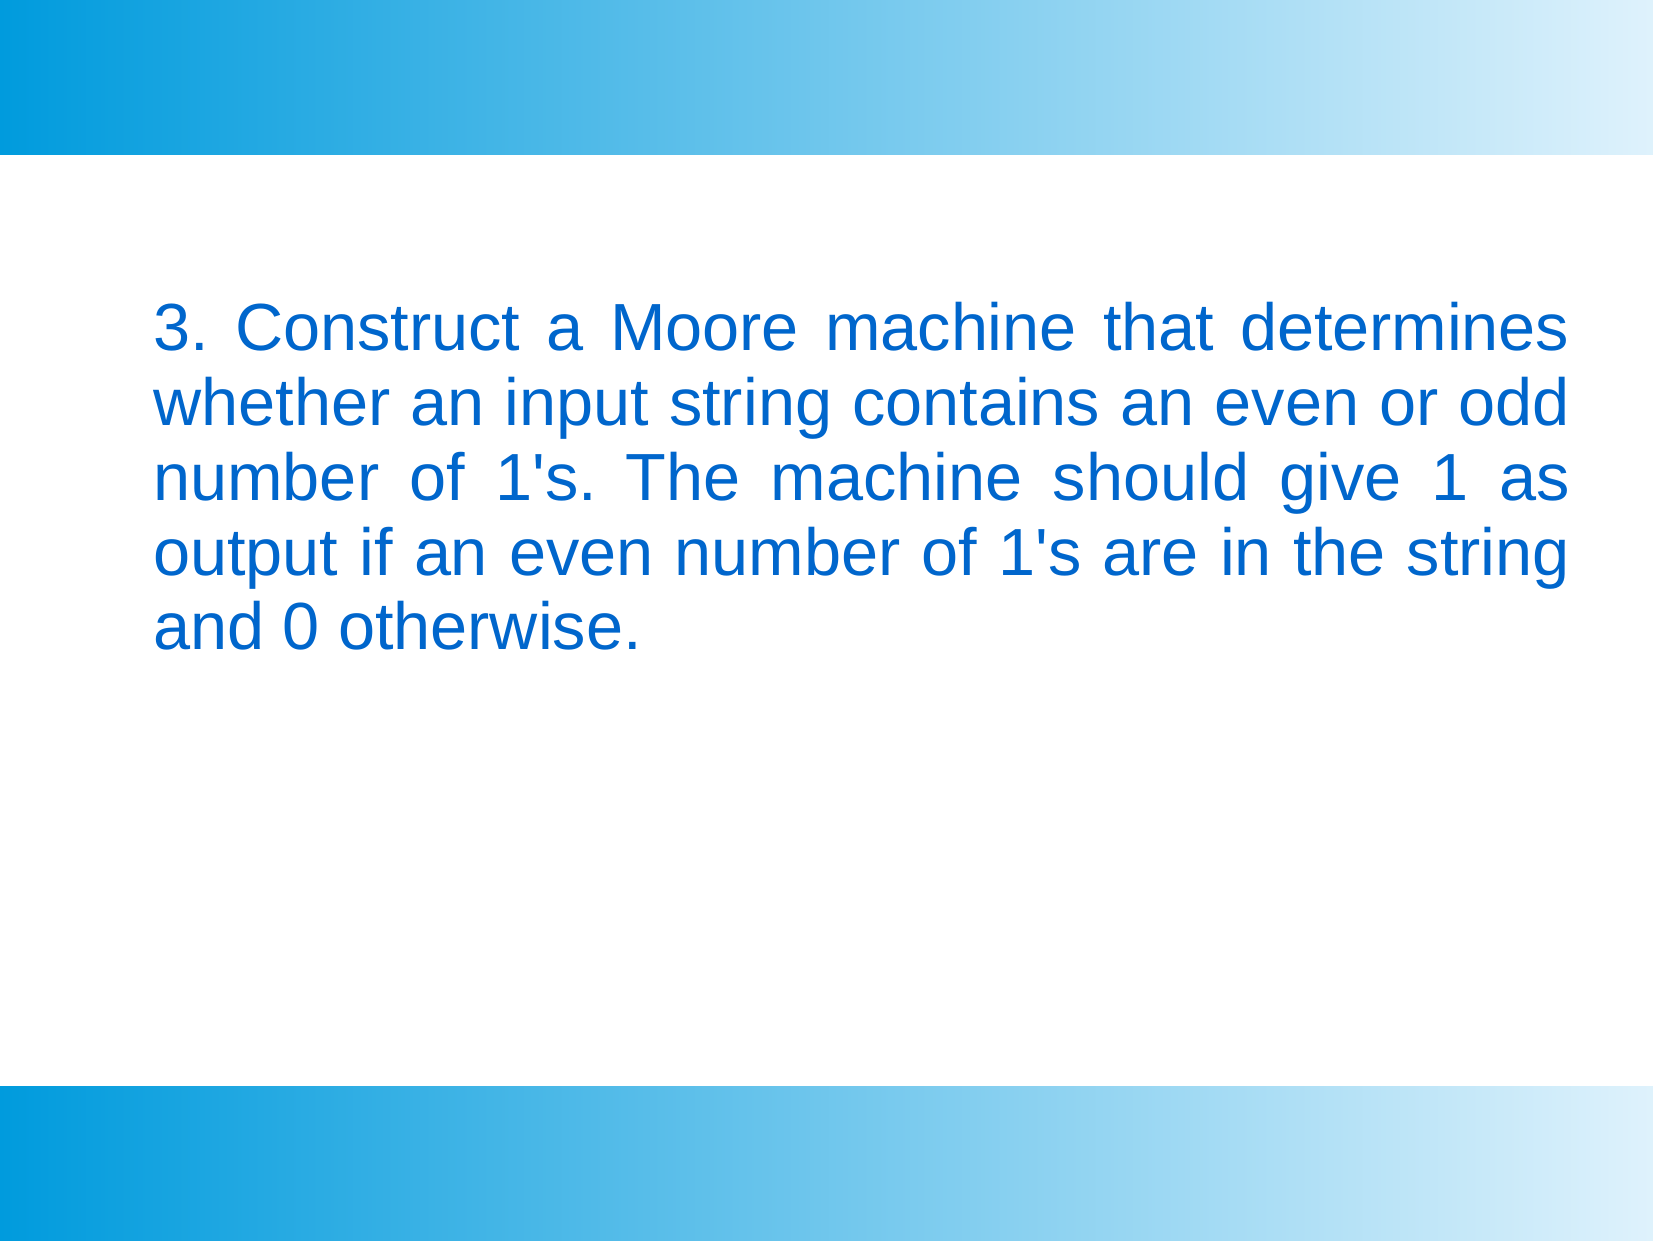

# 3. Construct a Moore machine that determines whether an input string contains an even or odd number of 1's. The machine should give 1 as output if an even number of 1's are in the string and 0 otherwise.